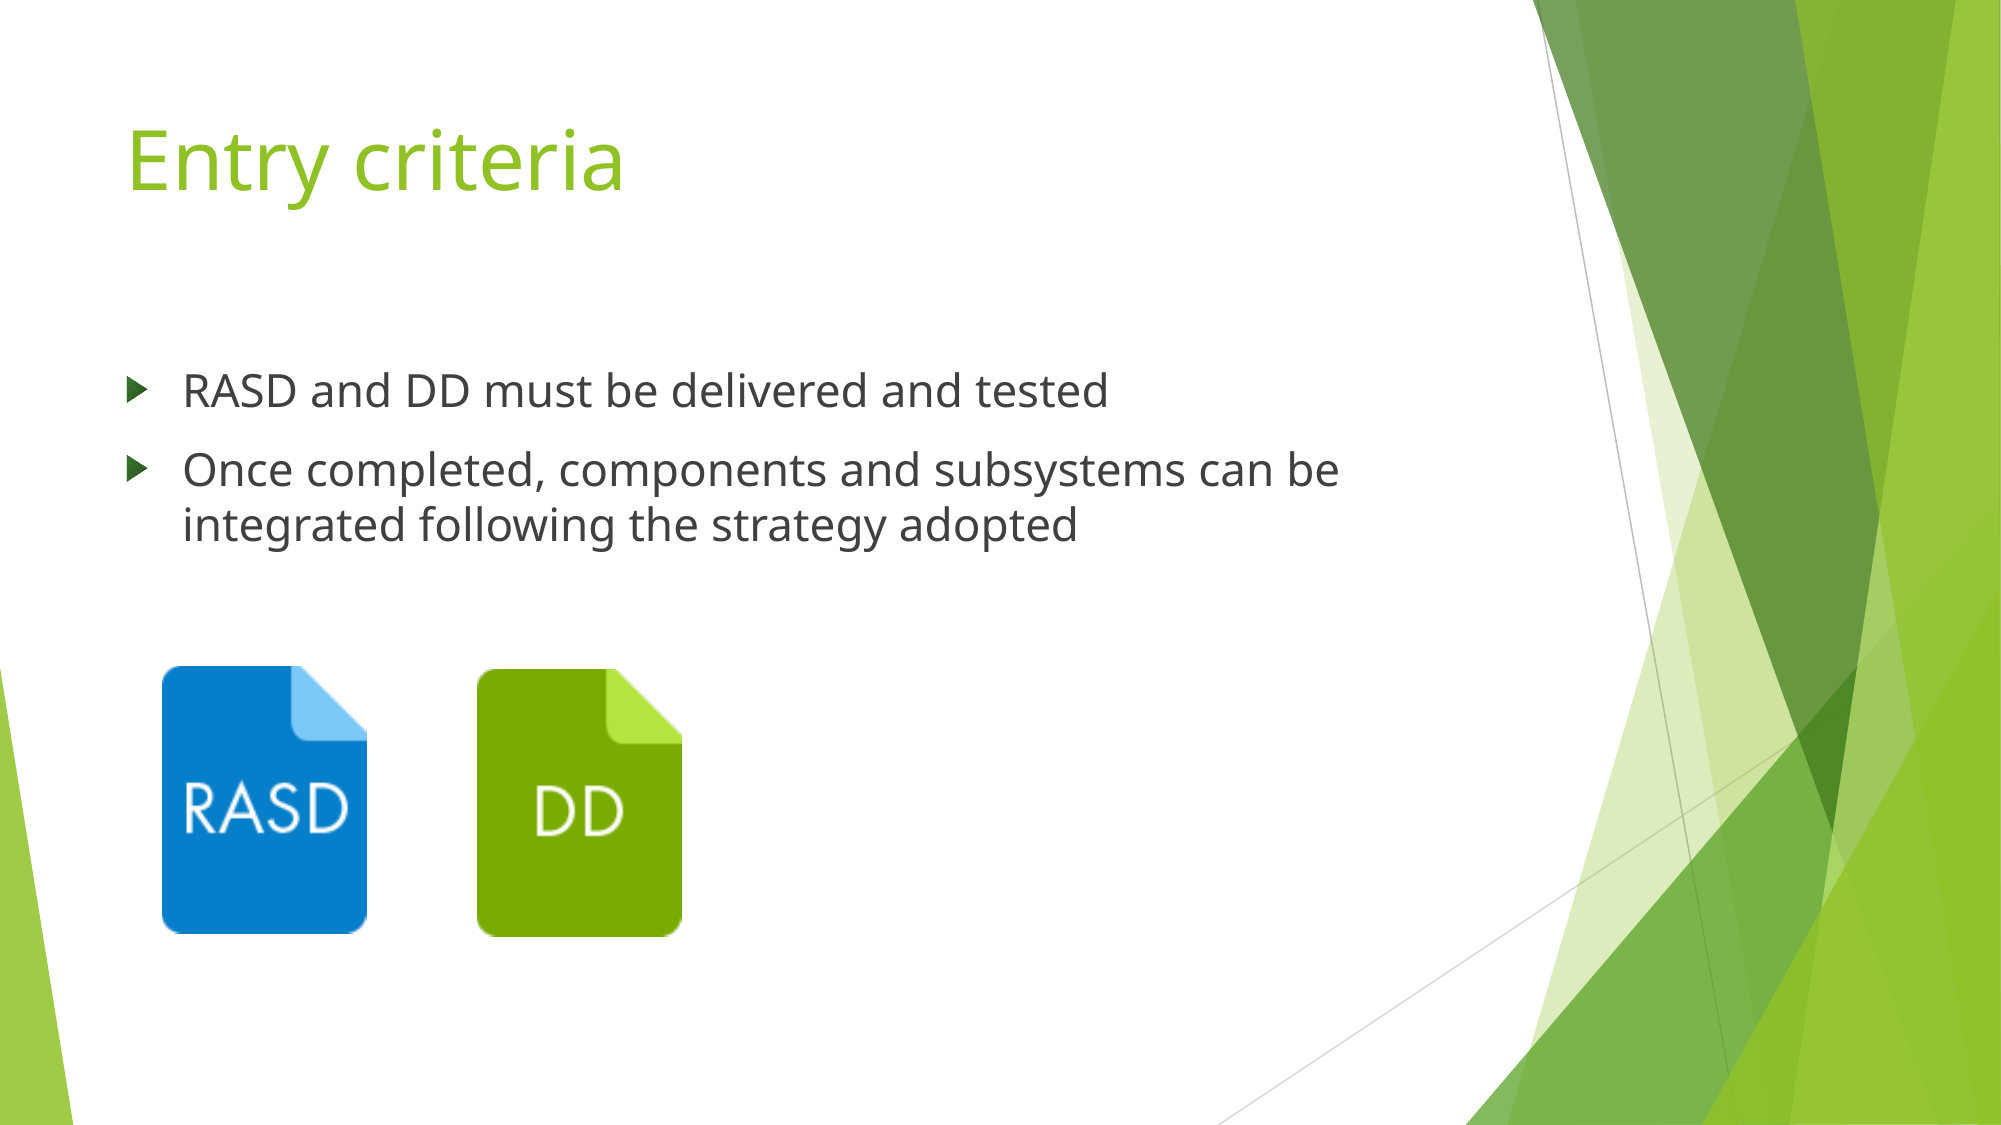

# Entry criteria
RASD and DD must be delivered and tested
Once completed, components and subsystems can be integrated following the strategy adopted